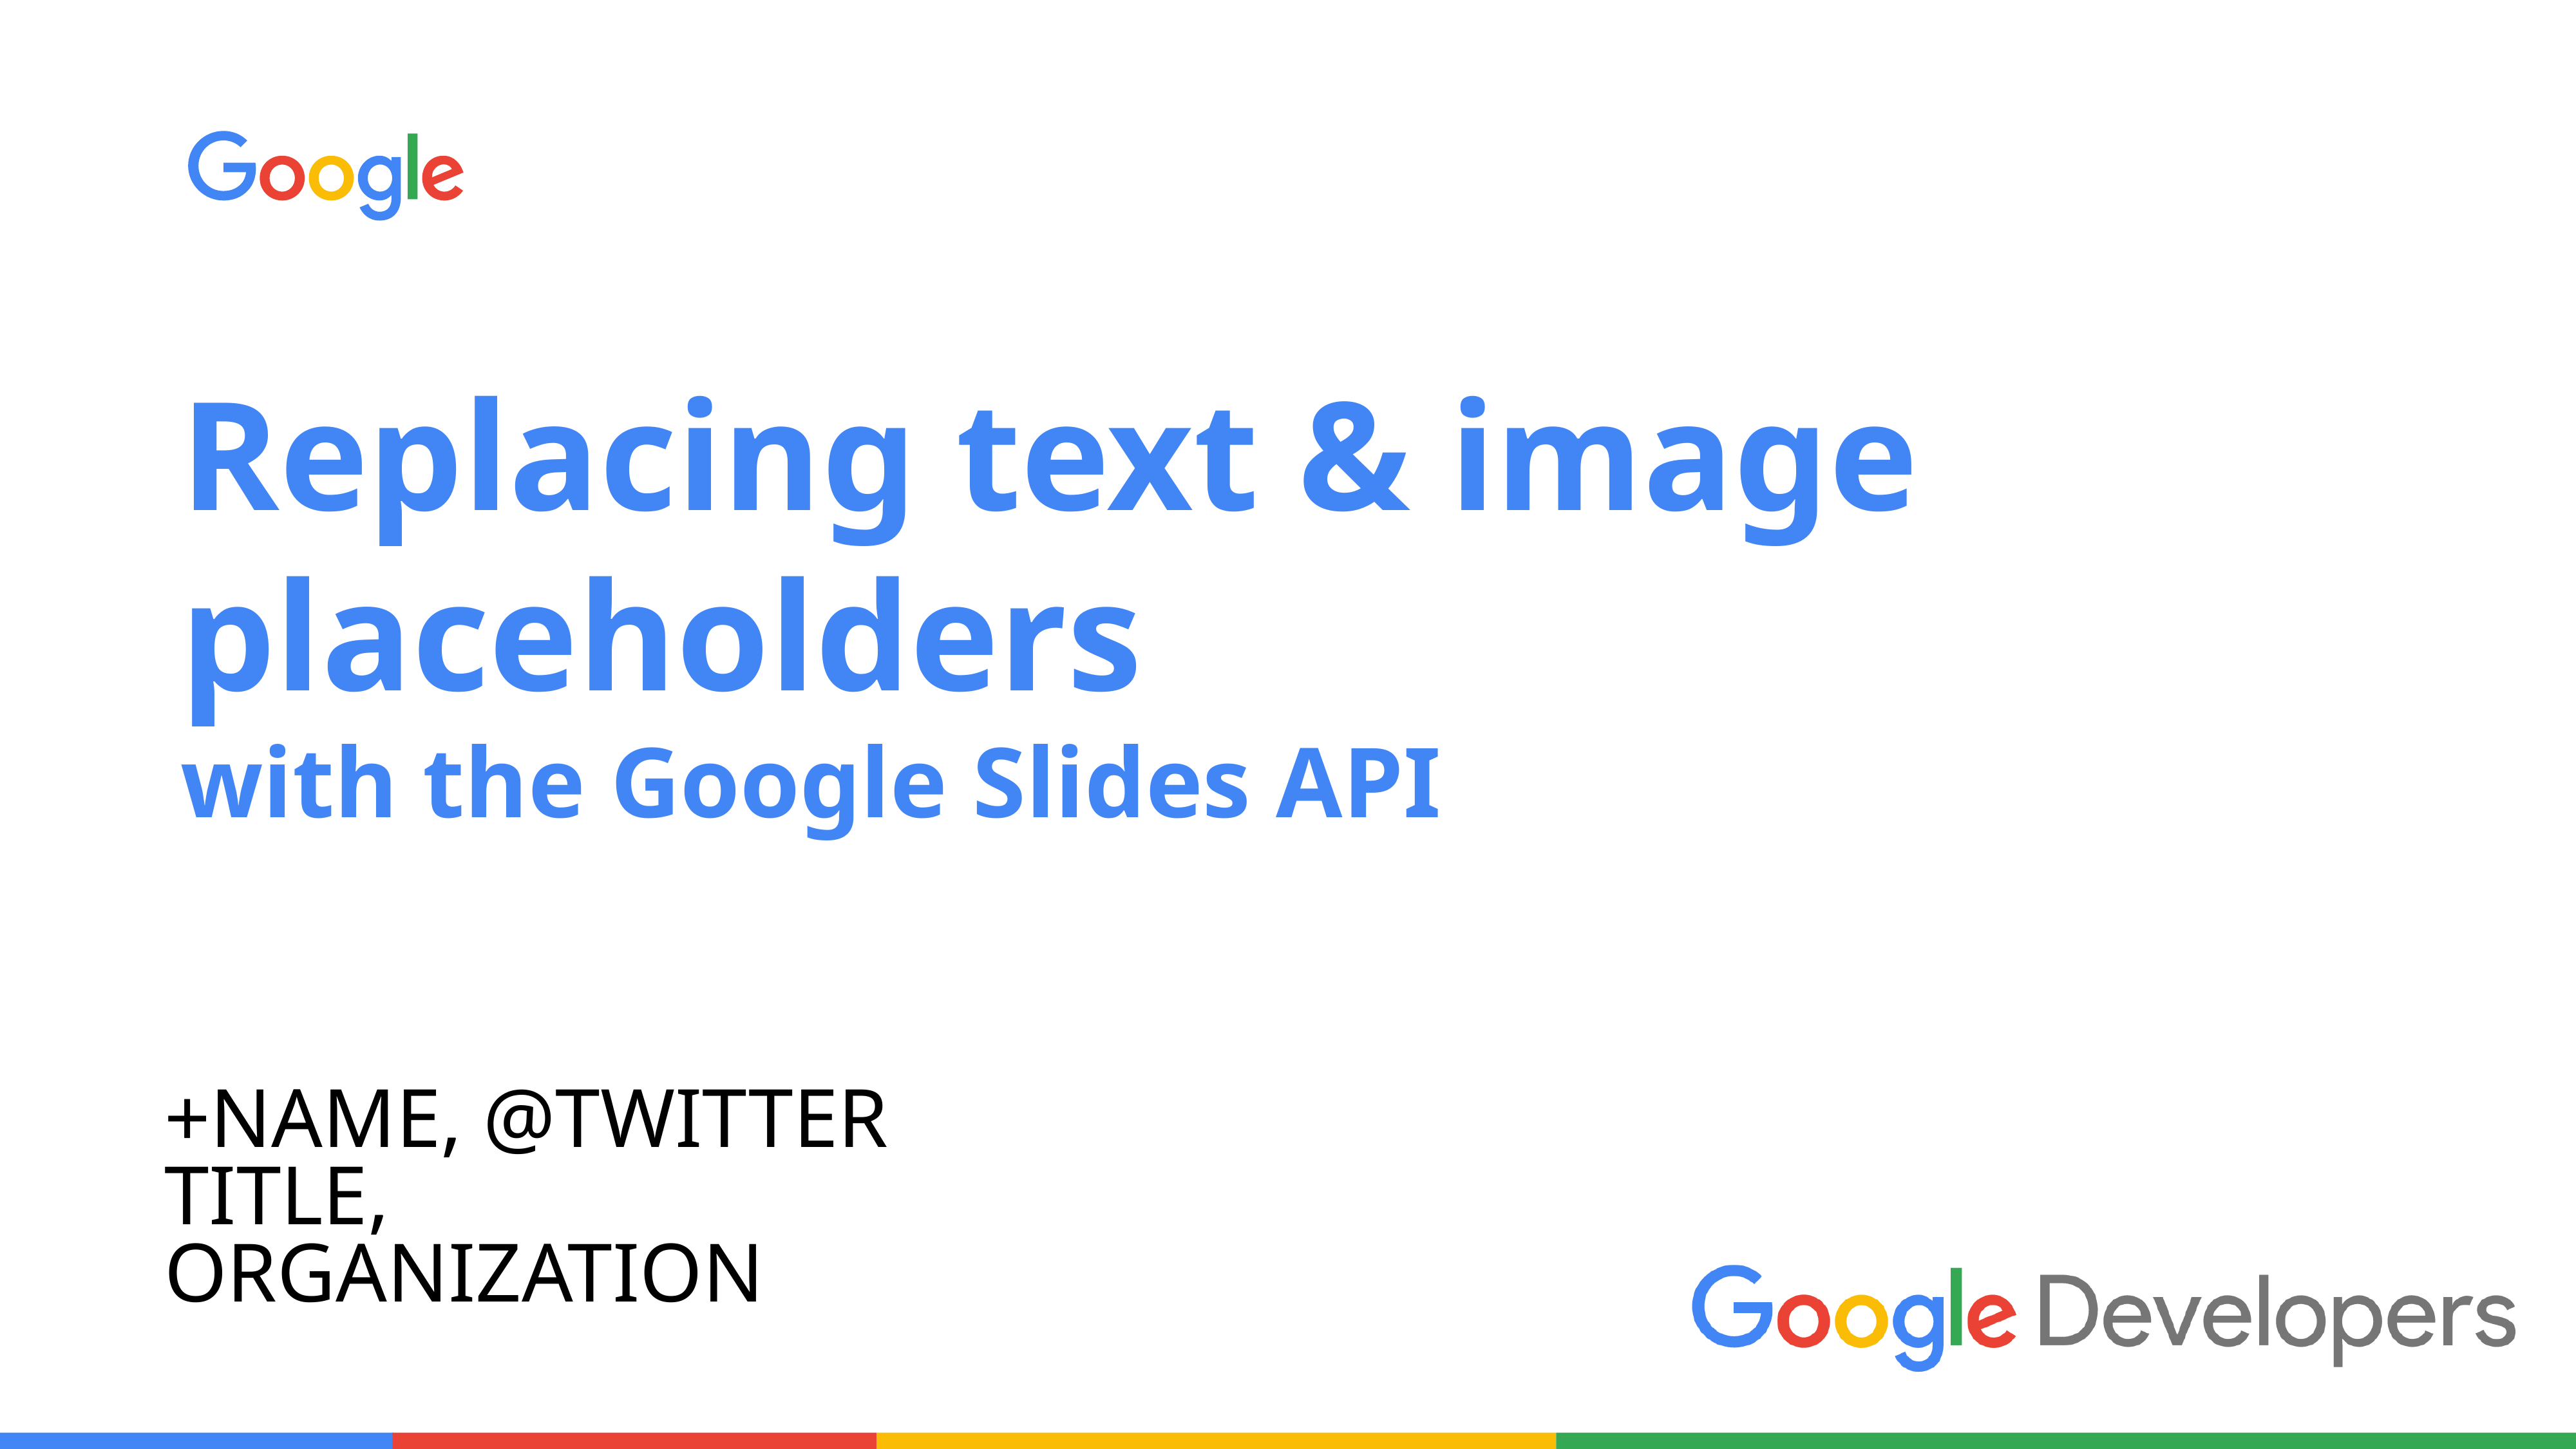

# Replacing text & image placeholders with the Google Slides API
+NAME, @TWITTER
TITLE, ORGANIZATION